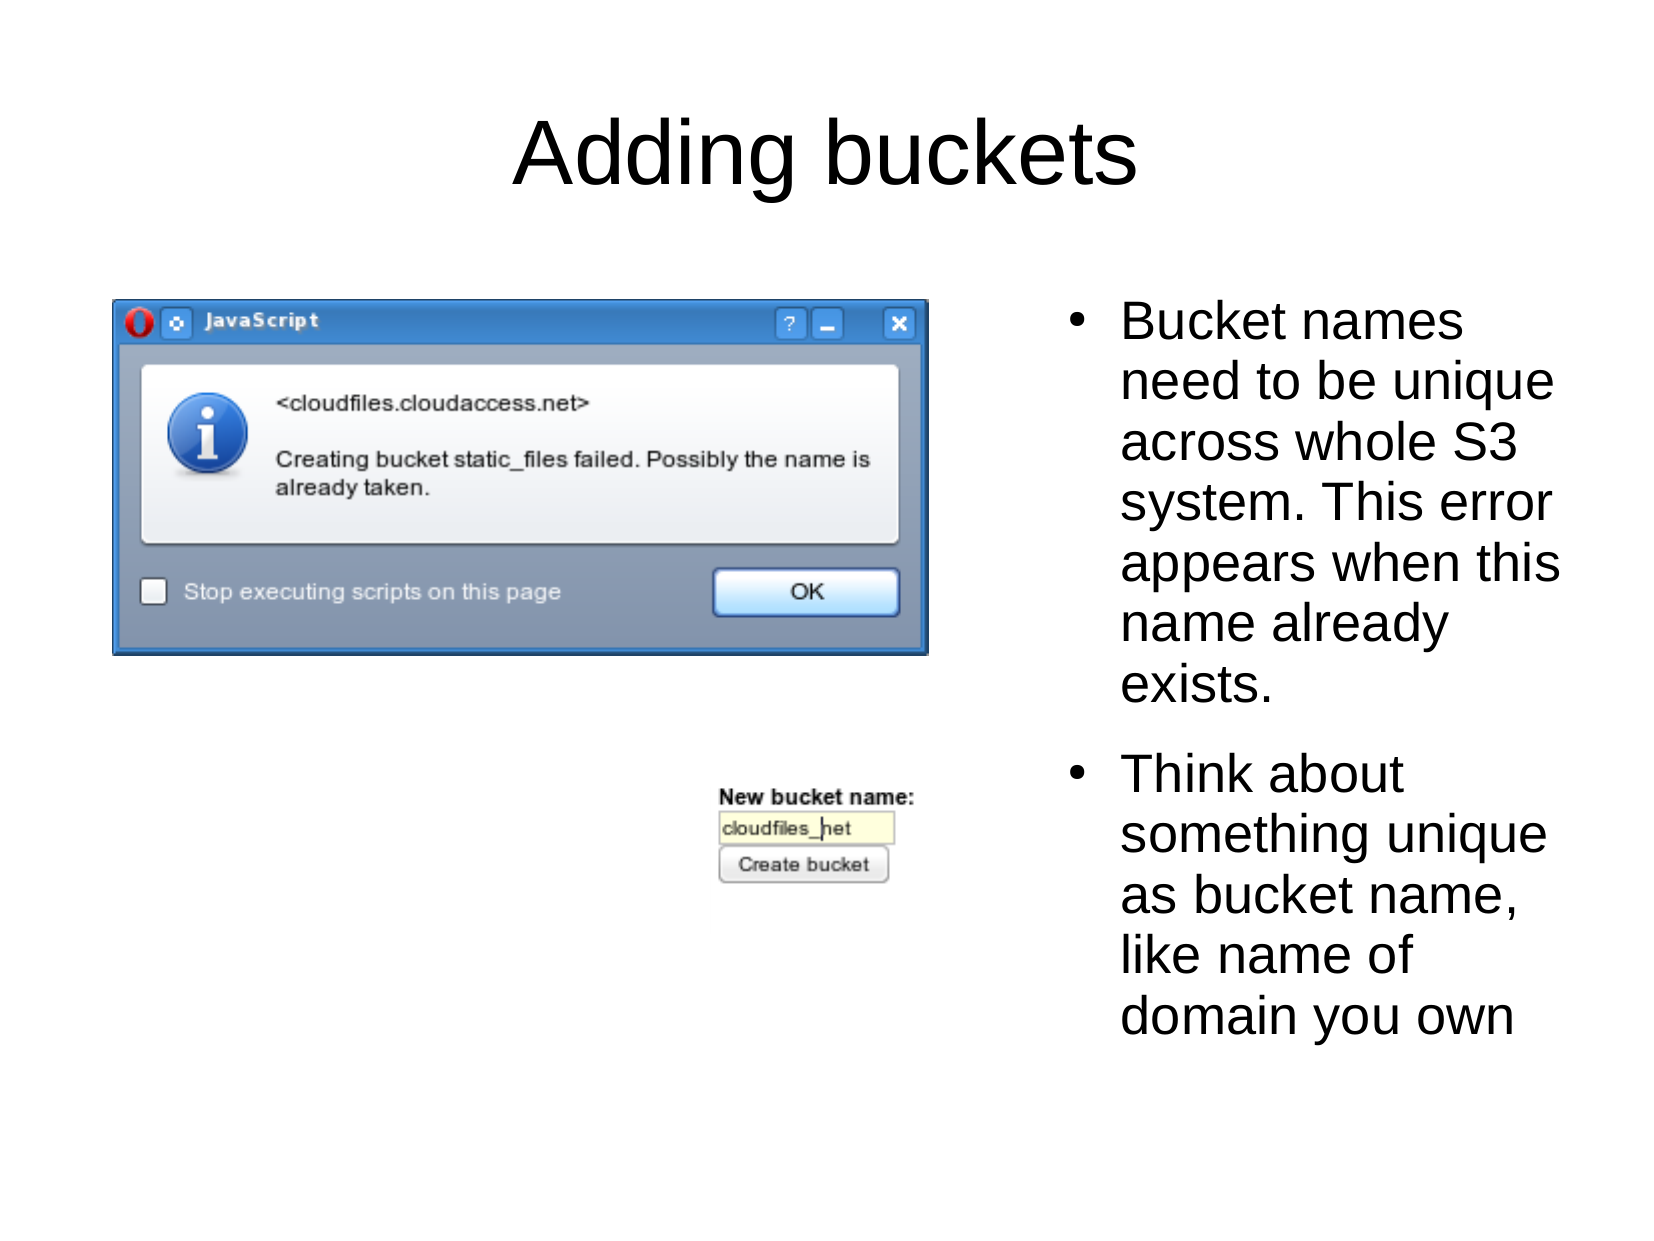

# Adding buckets
Bucket names need to be unique across whole S3 system. This error appears when this name already exists.
Think about something unique as bucket name, like name of domain you own